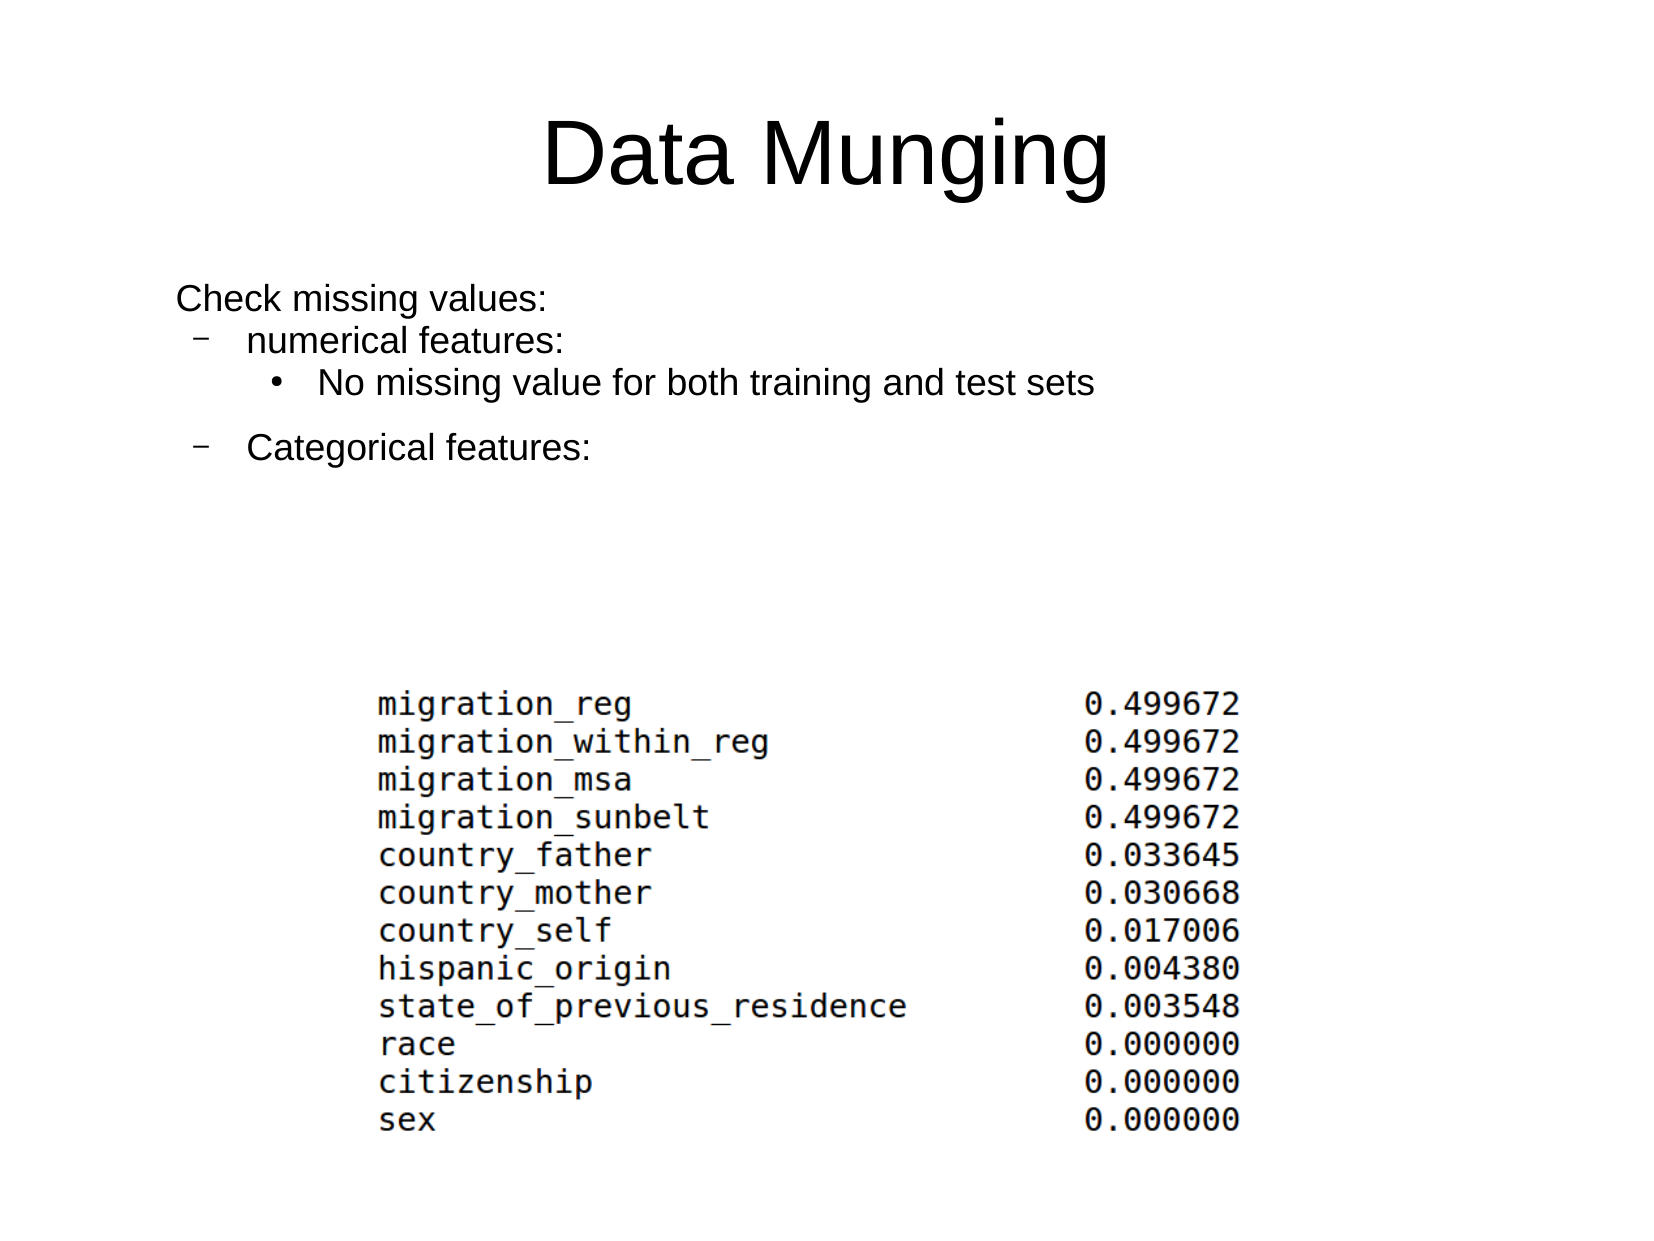

# Data Munging
Check missing values:
numerical features:
No missing value for both training and test sets
Categorical features: